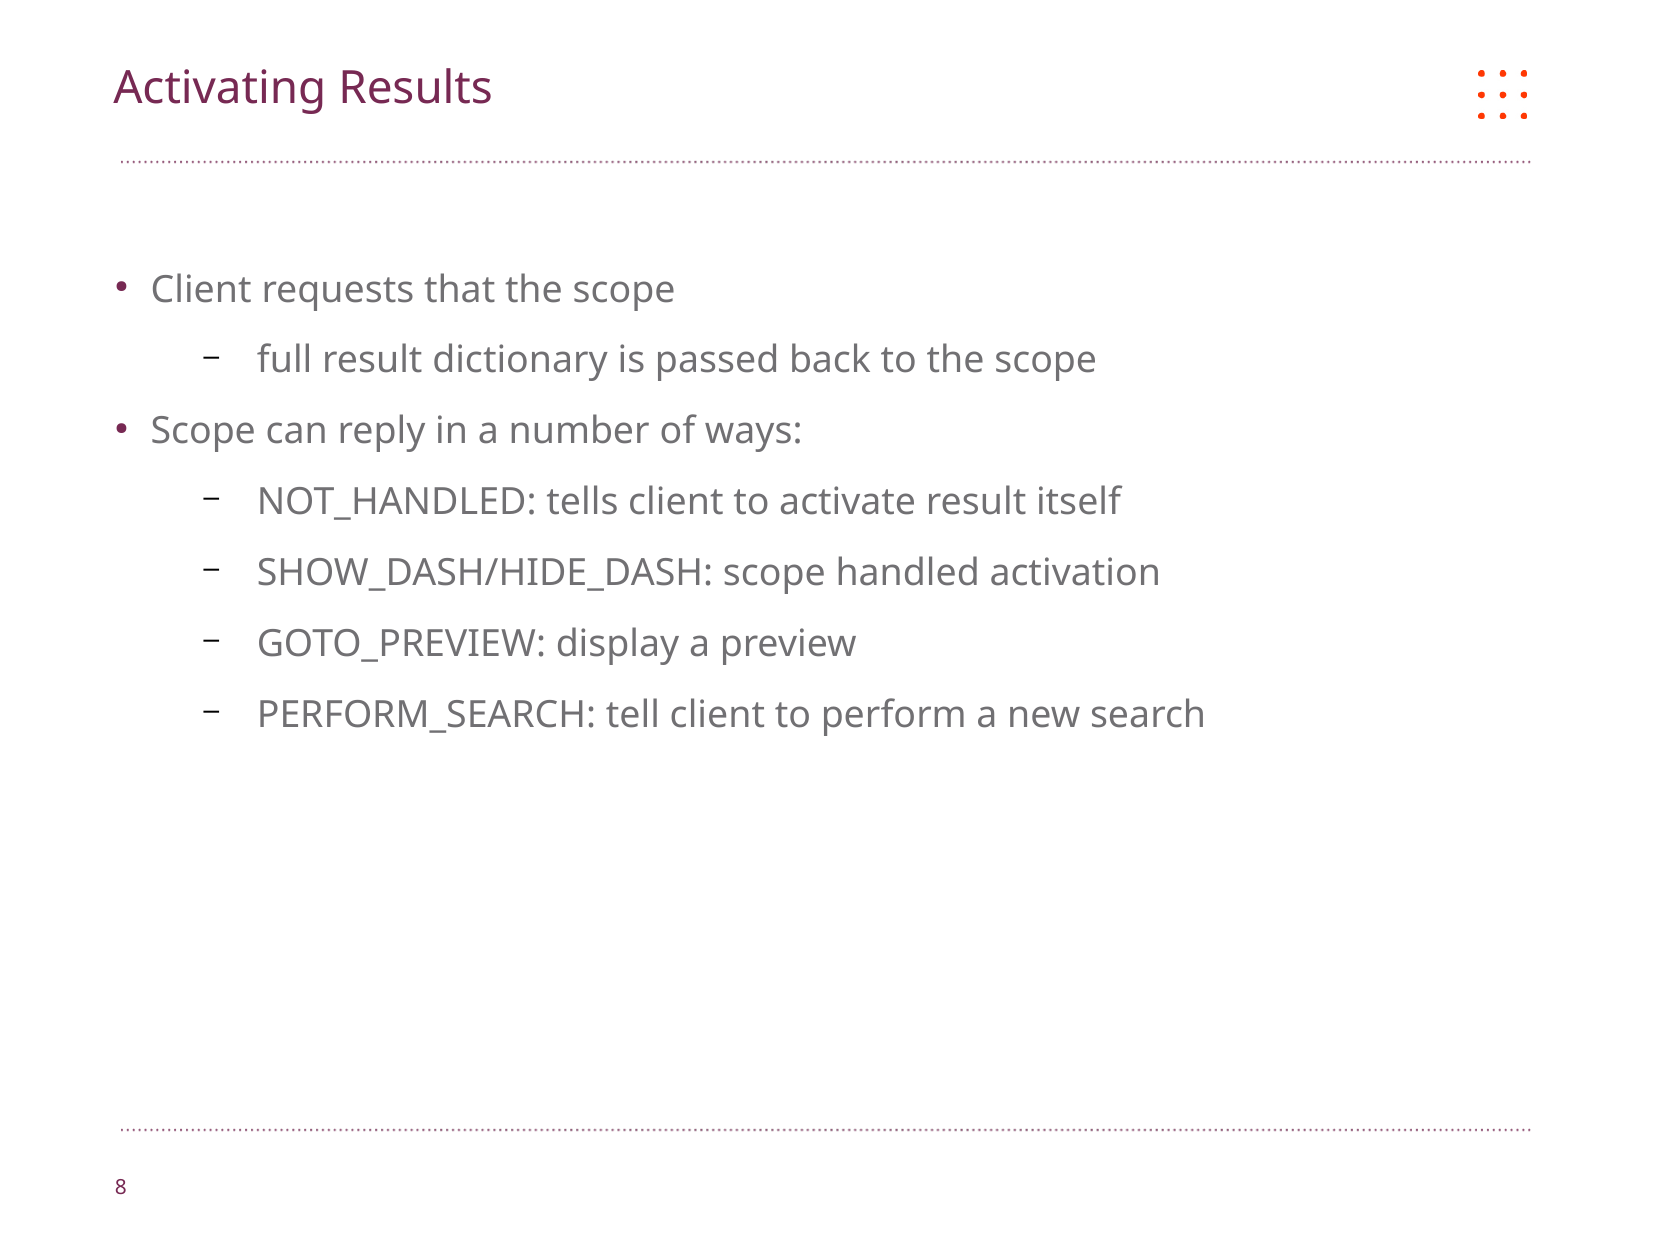

# Activating Results
Client requests that the scope
full result dictionary is passed back to the scope
Scope can reply in a number of ways:
NOT_HANDLED: tells client to activate result itself
SHOW_DASH/HIDE_DASH: scope handled activation
GOTO_PREVIEW: display a preview
PERFORM_SEARCH: tell client to perform a new search